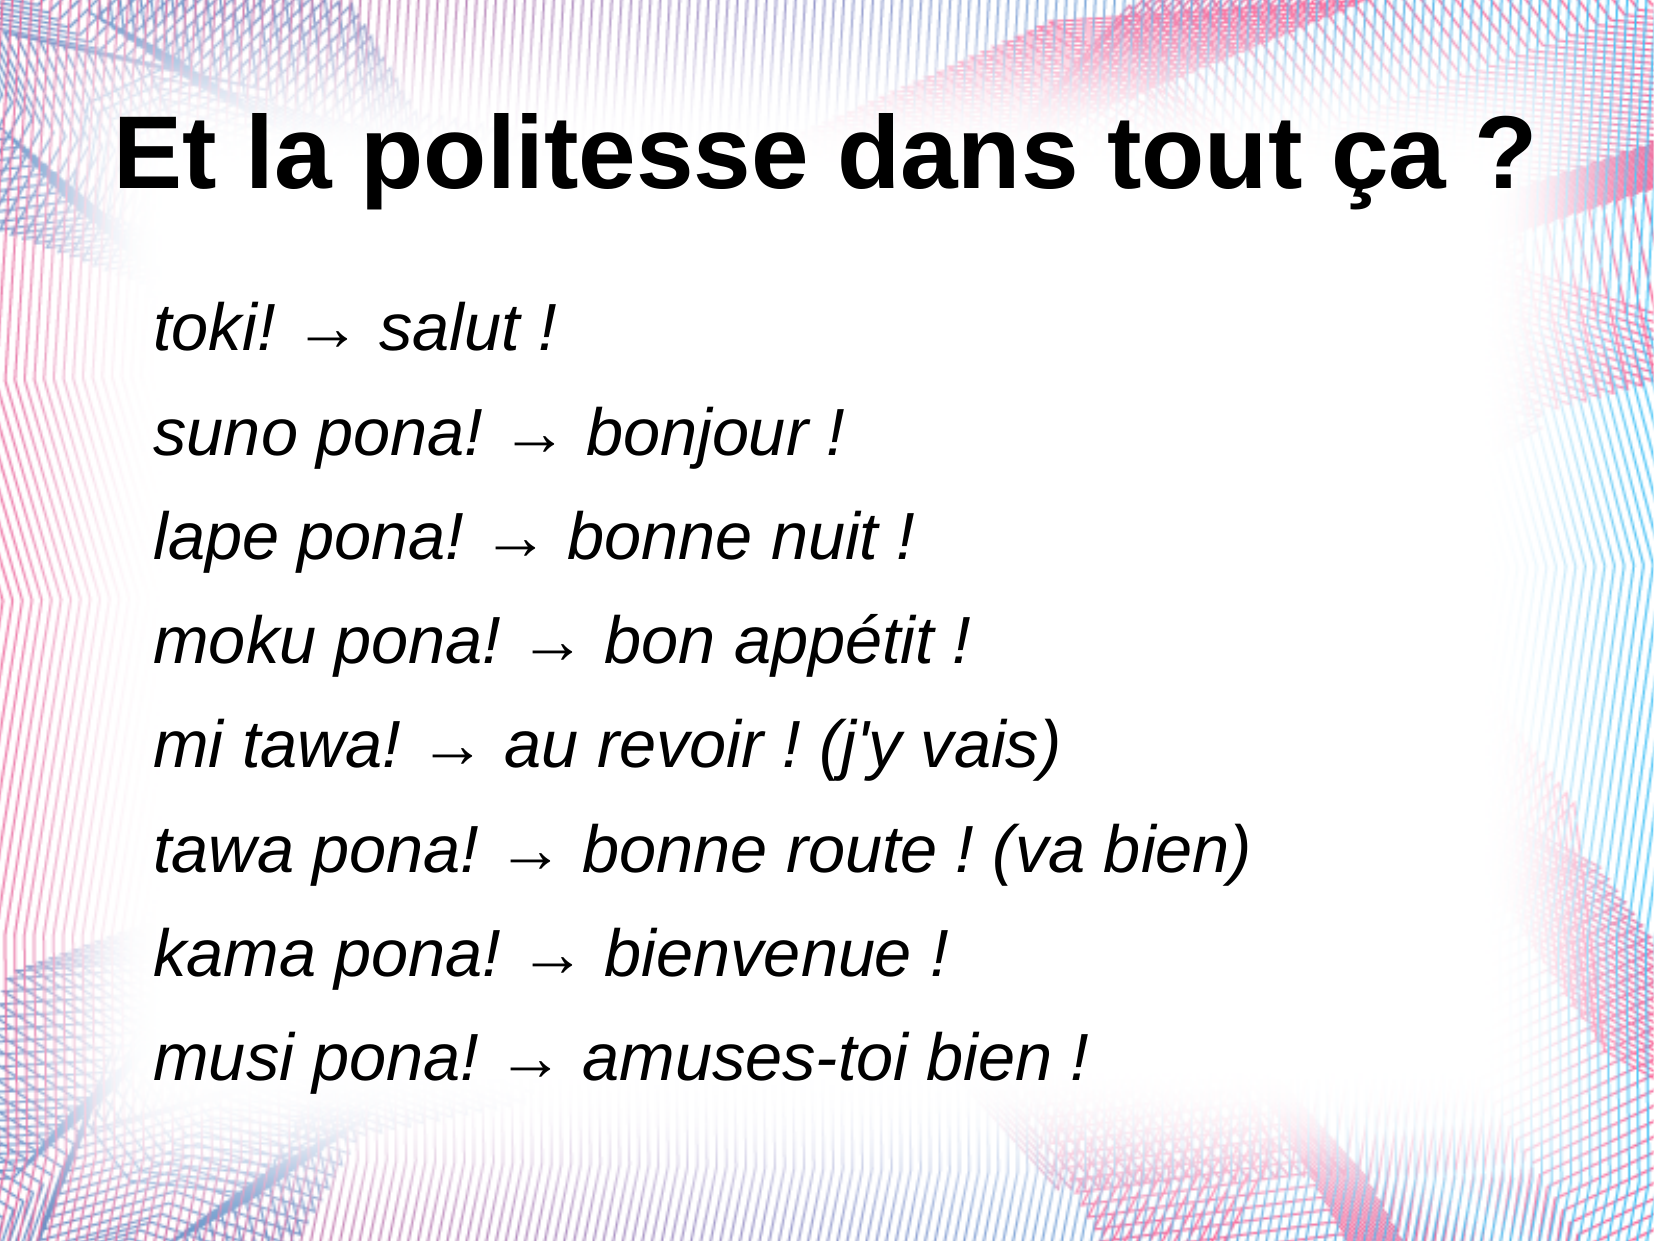

# Et la politesse dans tout ça ?
toki! → salut !
suno pona! → bonjour !
lape pona! → bonne nuit !
moku pona! → bon appétit !
mi tawa! → au revoir ! (j'y vais)
tawa pona! → bonne route ! (va bien)
kama pona! → bienvenue !
musi pona! → amuses-toi bien !